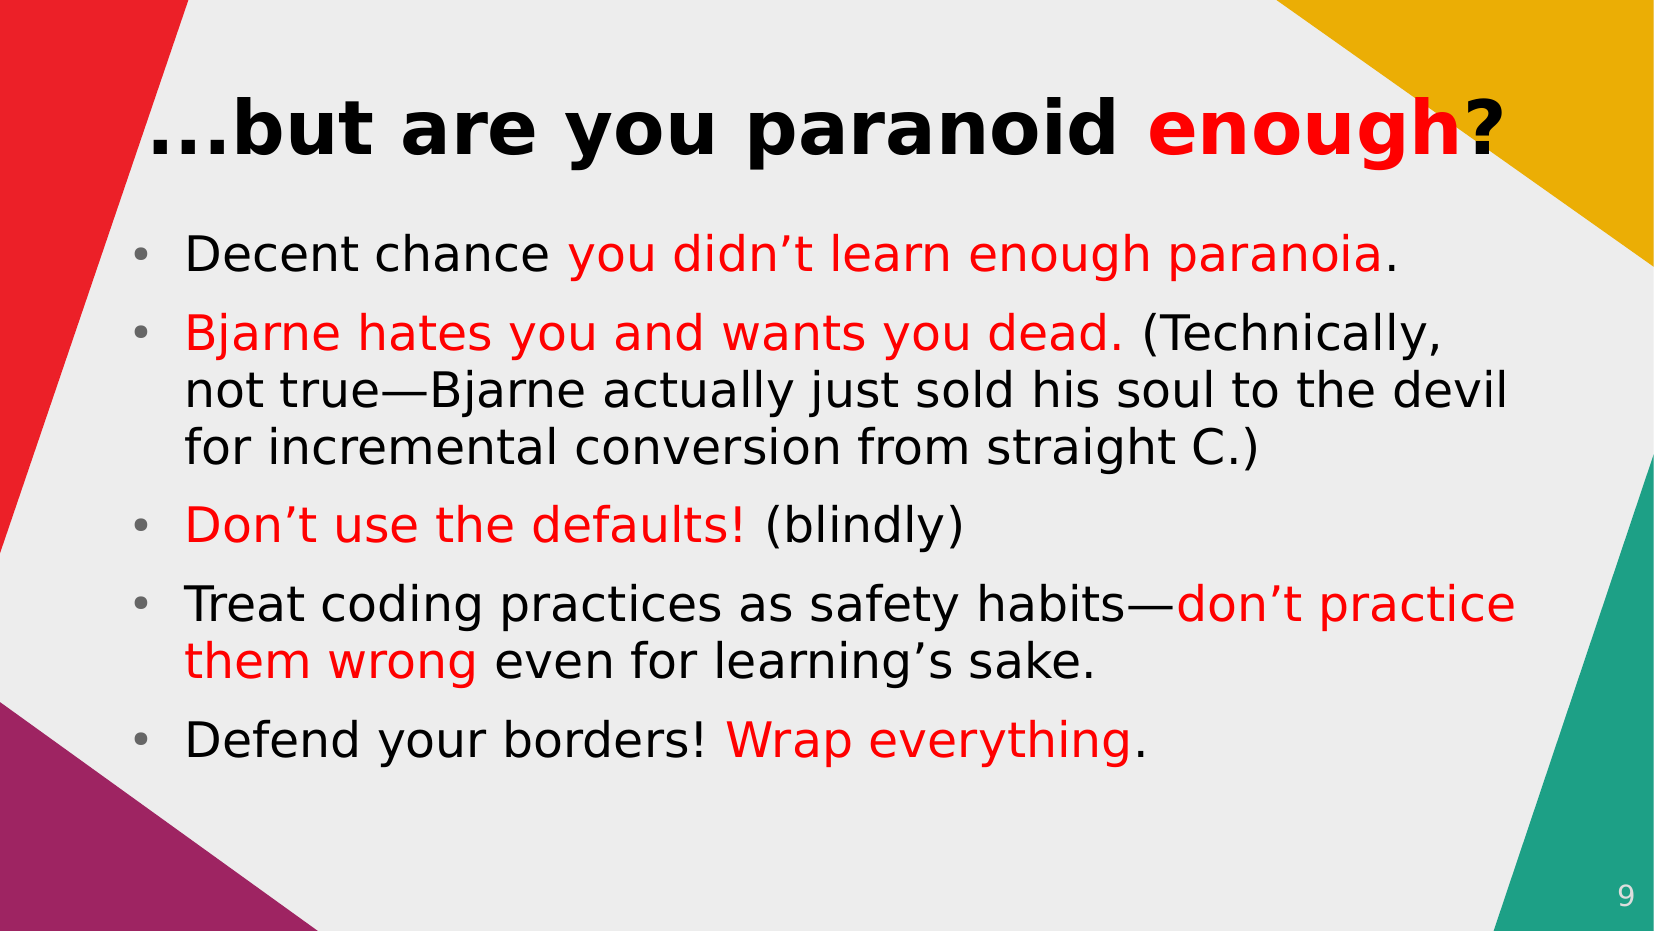

# ...but are you paranoid enough?
Decent chance you didn’t learn enough paranoia.
Bjarne hates you and wants you dead. (Technically, not true—Bjarne actually just sold his soul to the devil for incremental conversion from straight C.)
Don’t use the defaults! (blindly)
Treat coding practices as safety habits—don’t practice them wrong even for learning’s sake.
Defend your borders! Wrap everything.
9